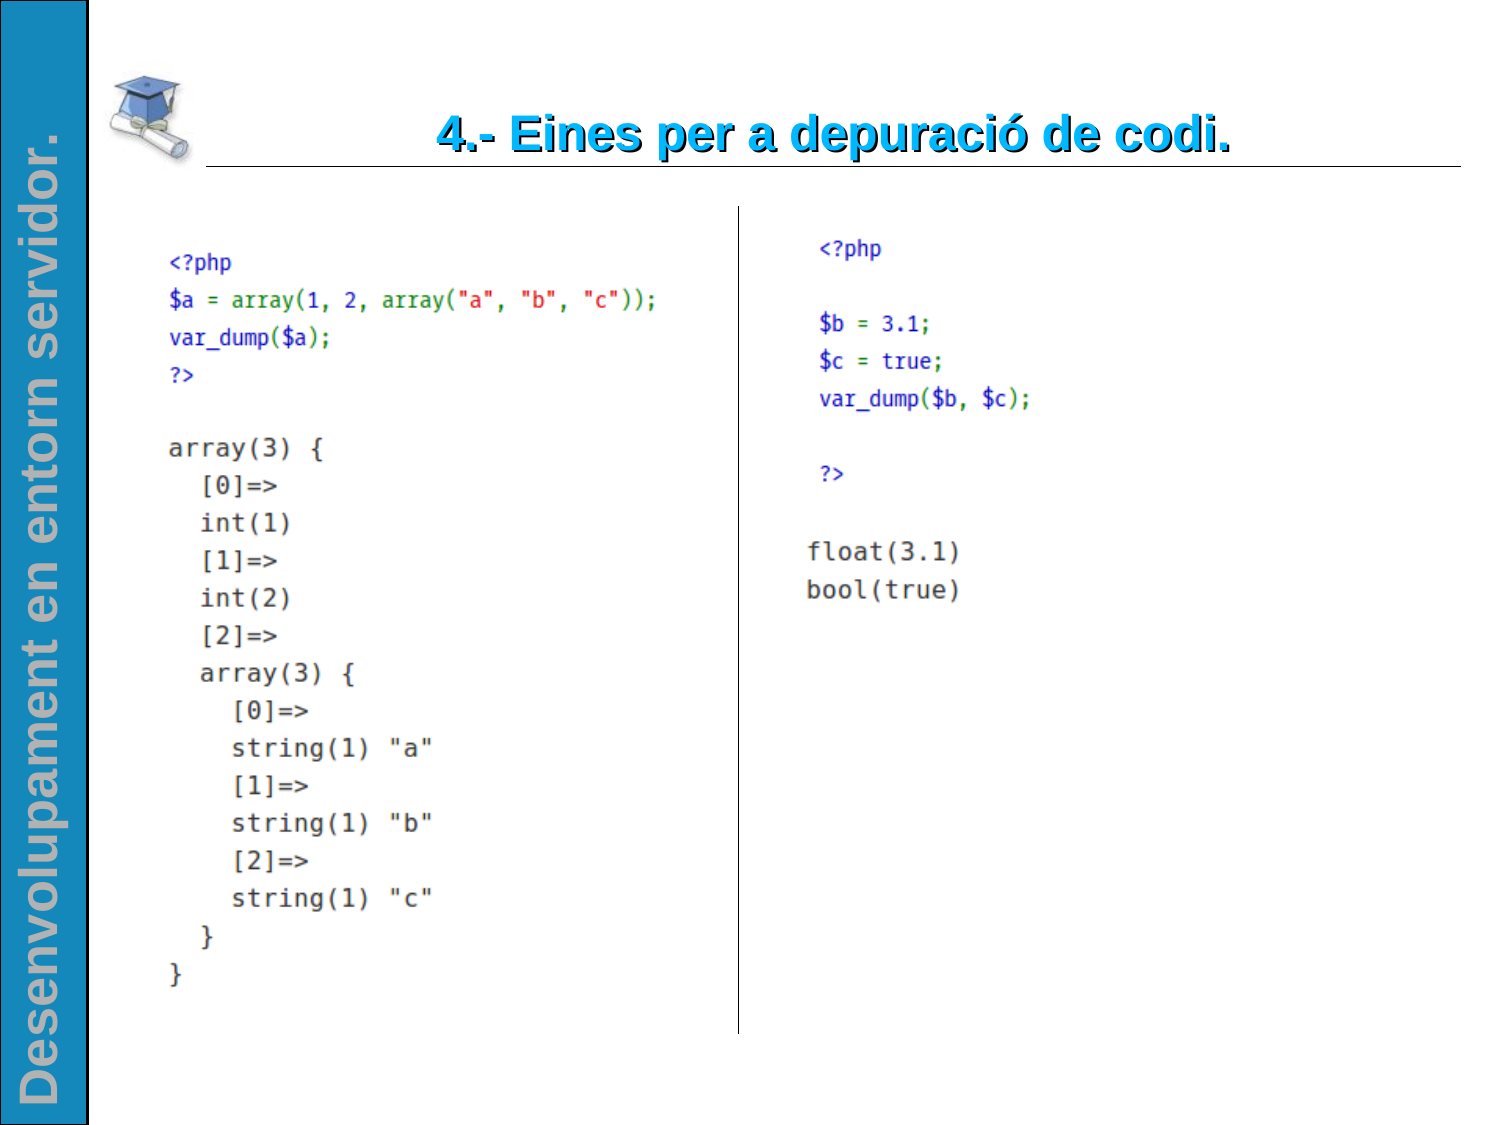

# 4.- Eines per a depuració de codi.